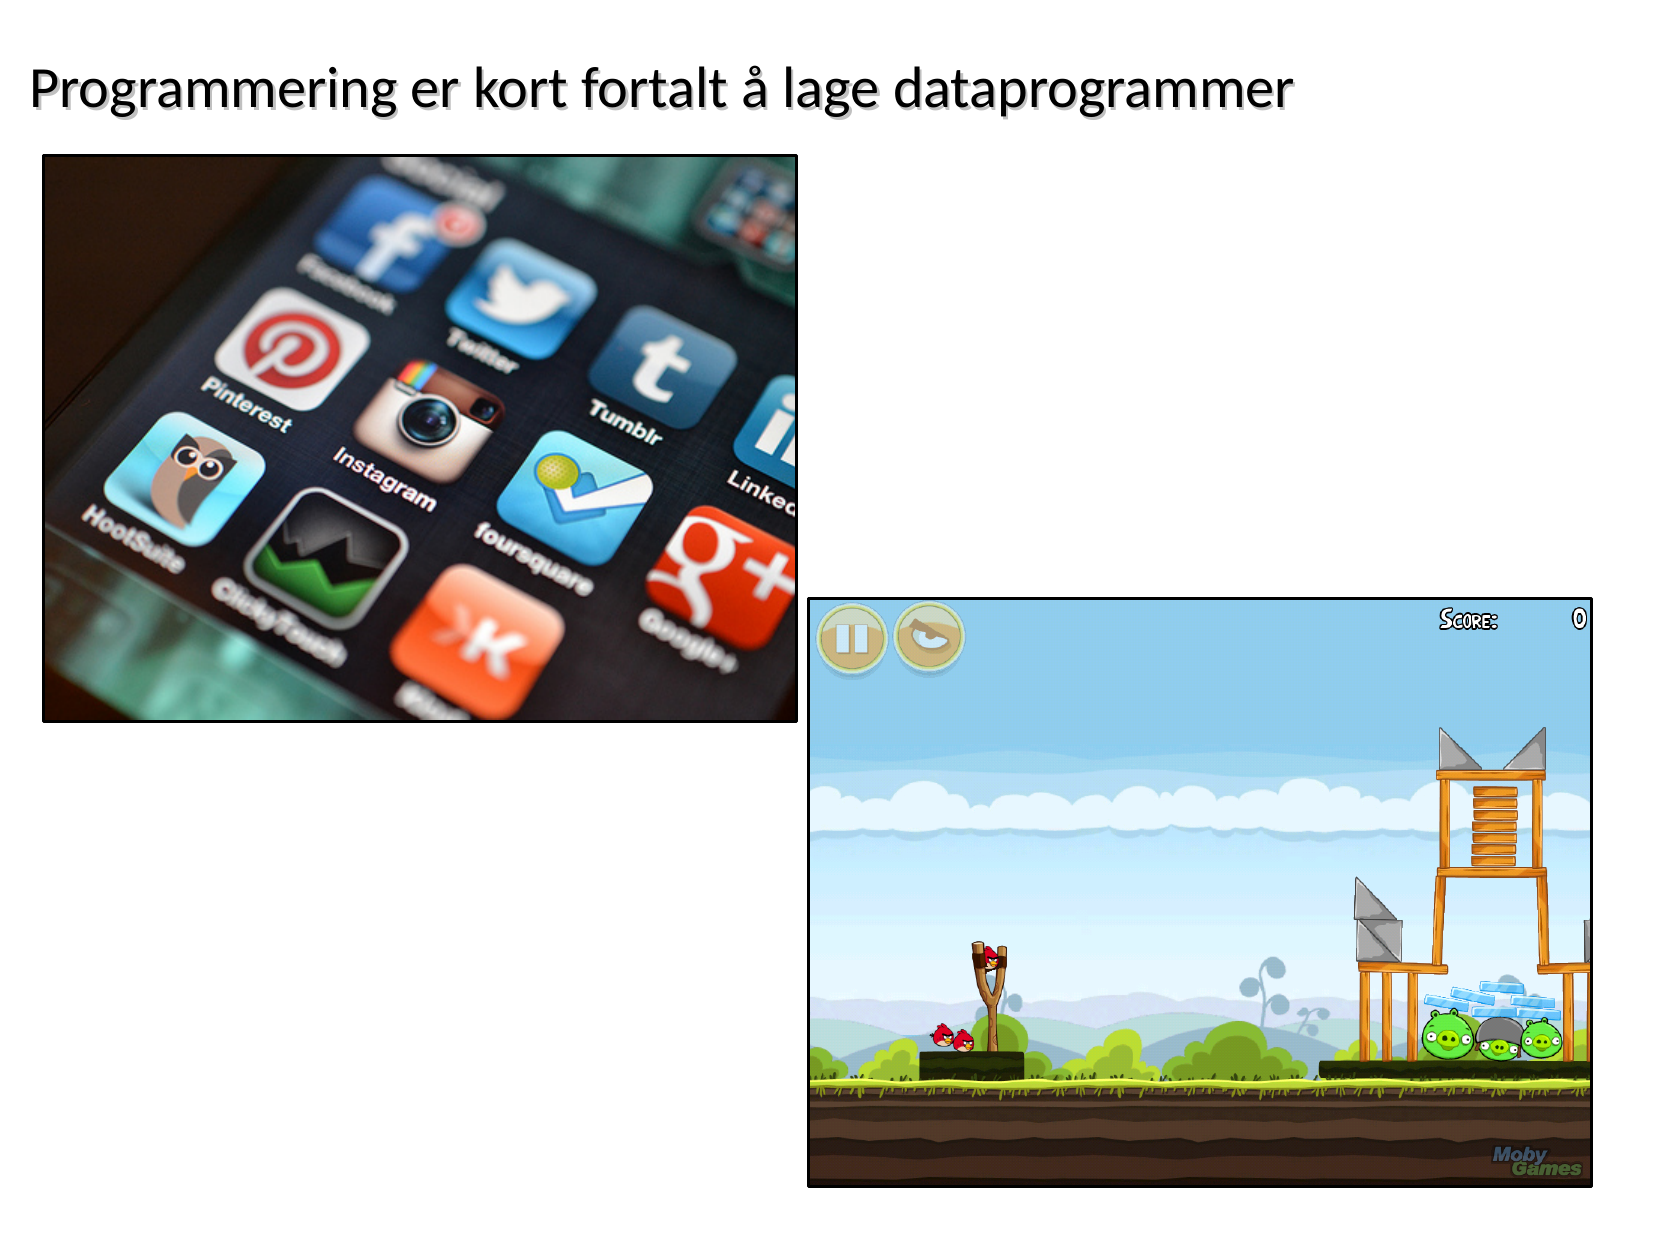

Programmering er kort fortalt å lage dataprogrammer